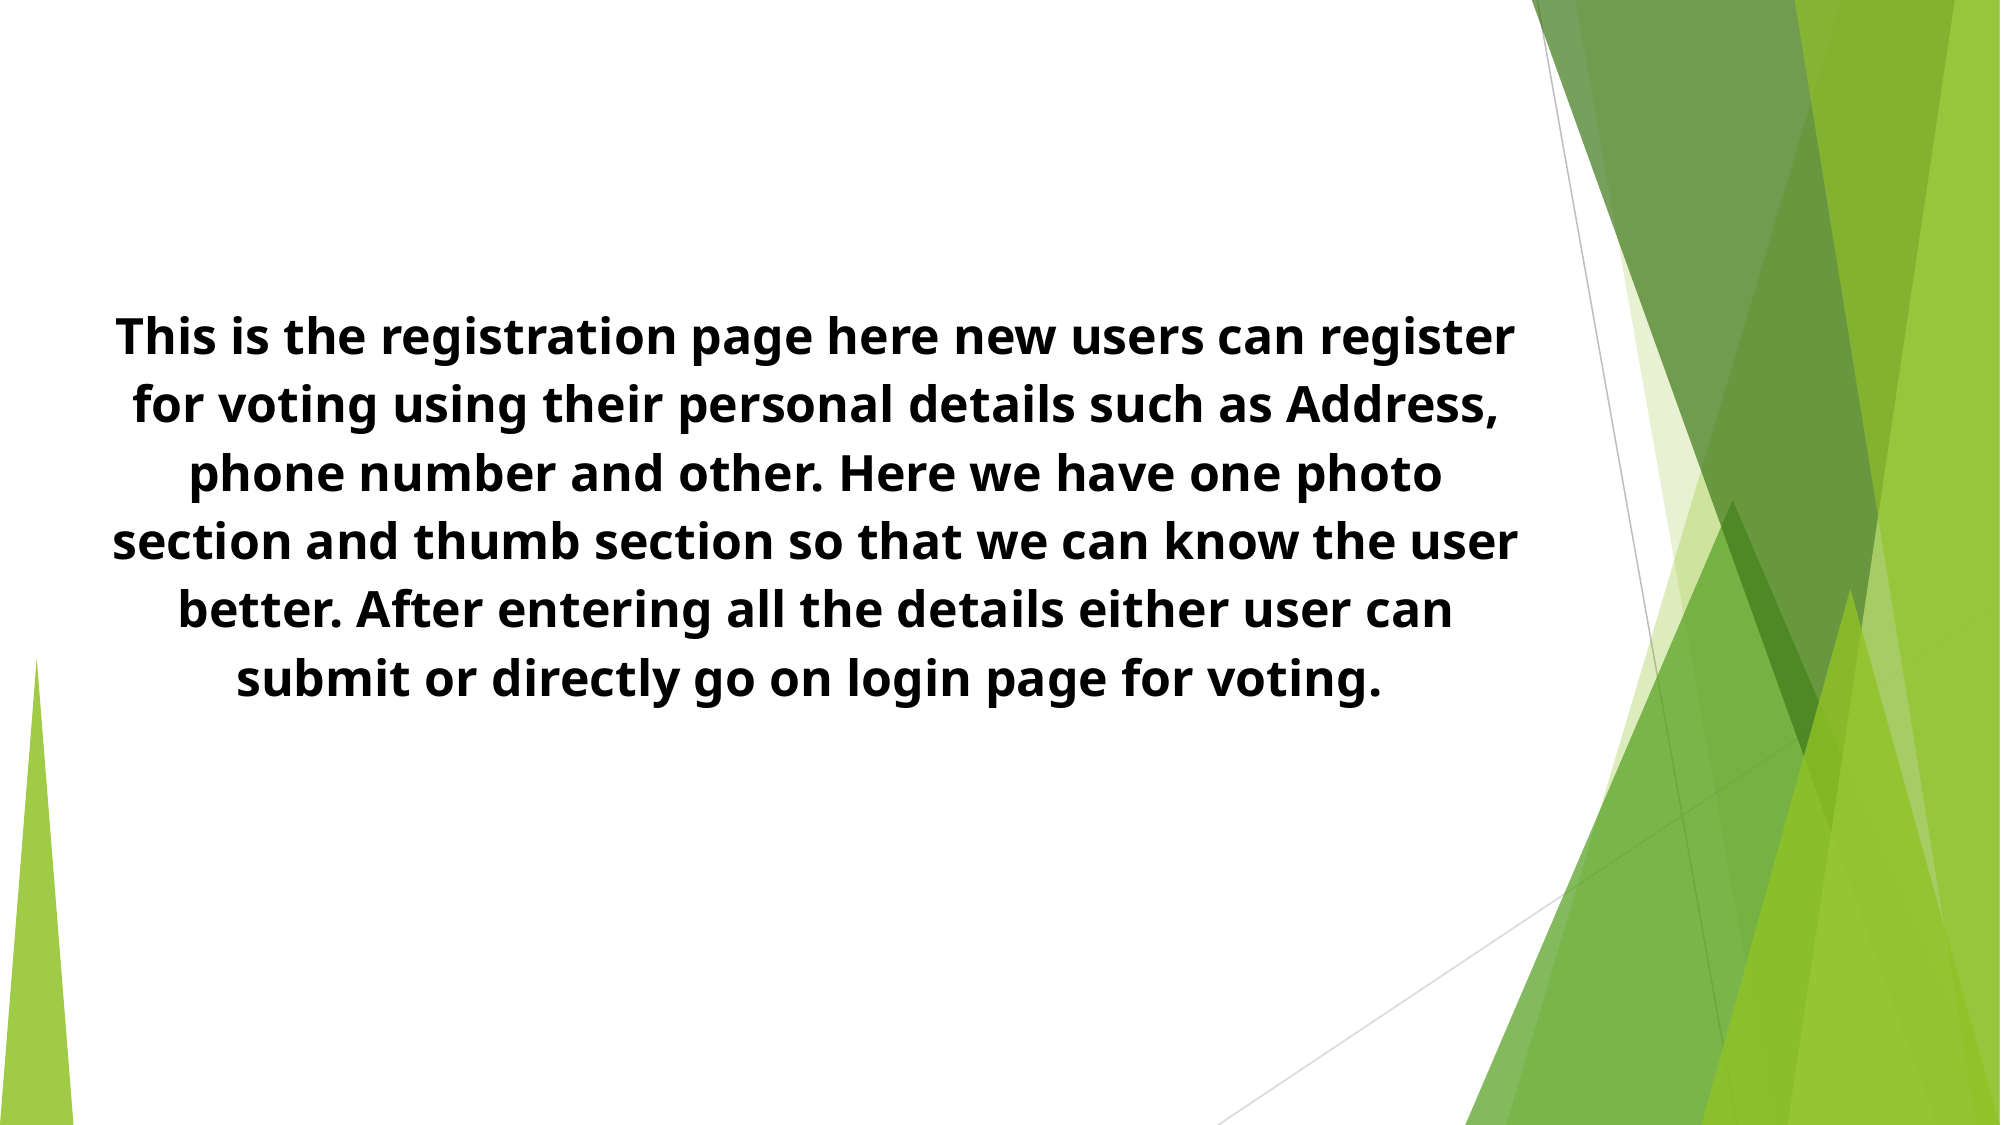

# This is the registration page here new users can register for voting using their personal details such as Address, phone number and other. Here we have one photo section and thumb section so that we can know the user better. After entering all the details either user can submit or directly go on login page for voting.